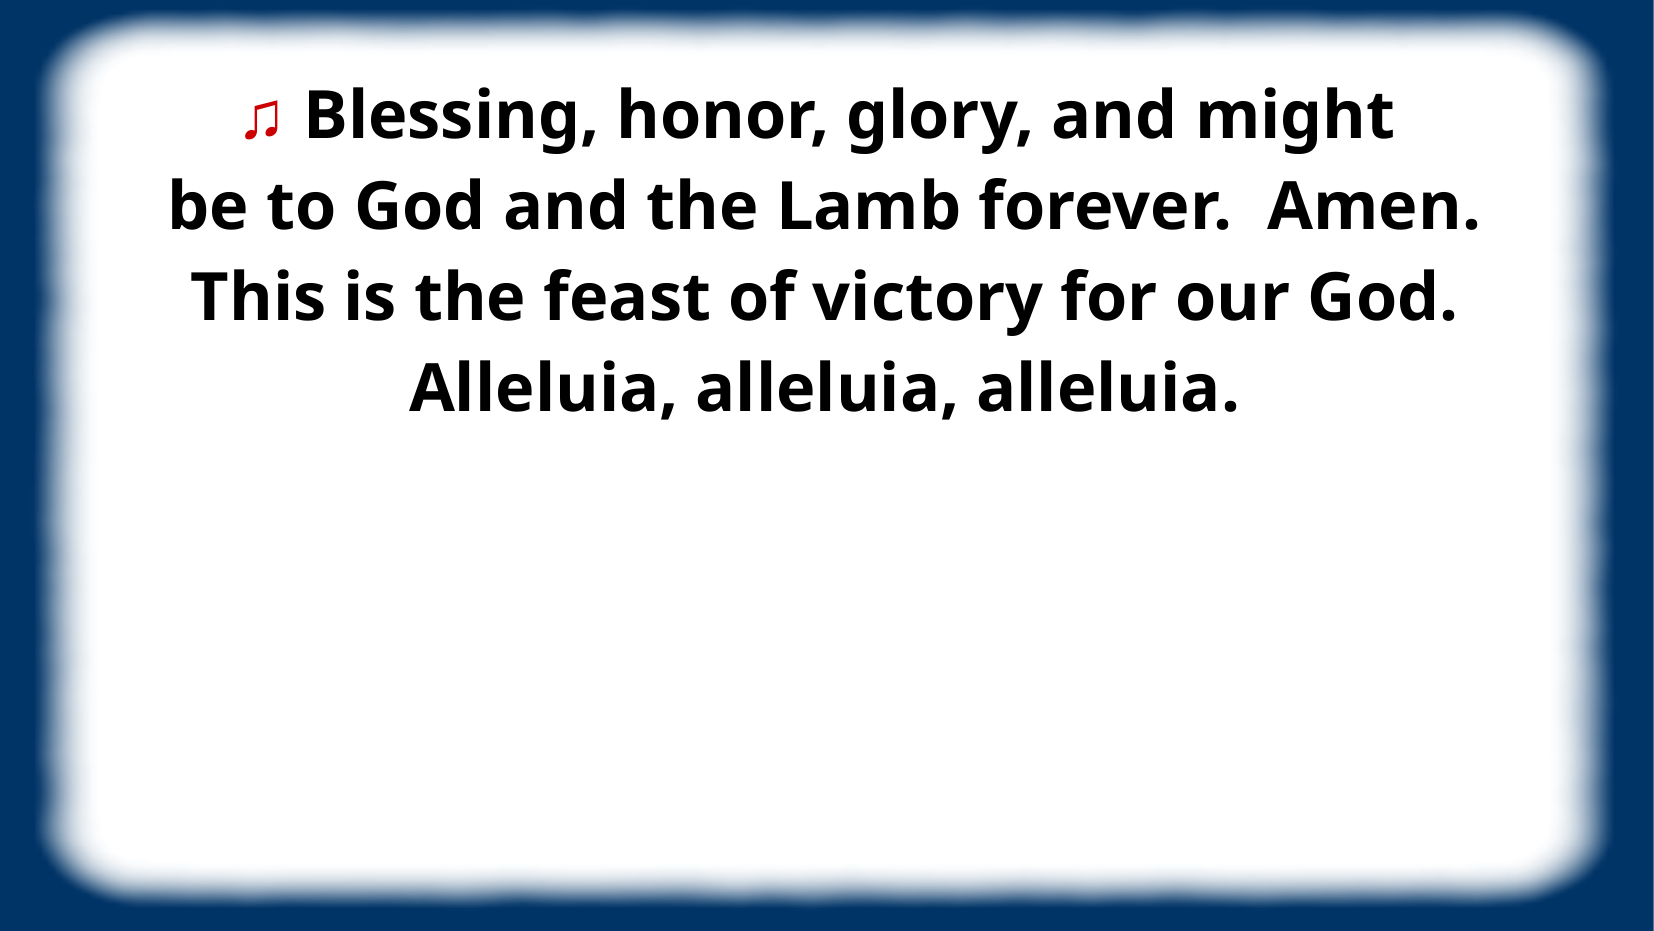

♫ Blessing, honor, glory, and might
be to God and the Lamb forever. Amen.
This is the feast of victory for our God.
Alleluia, alleluia, alleluia.